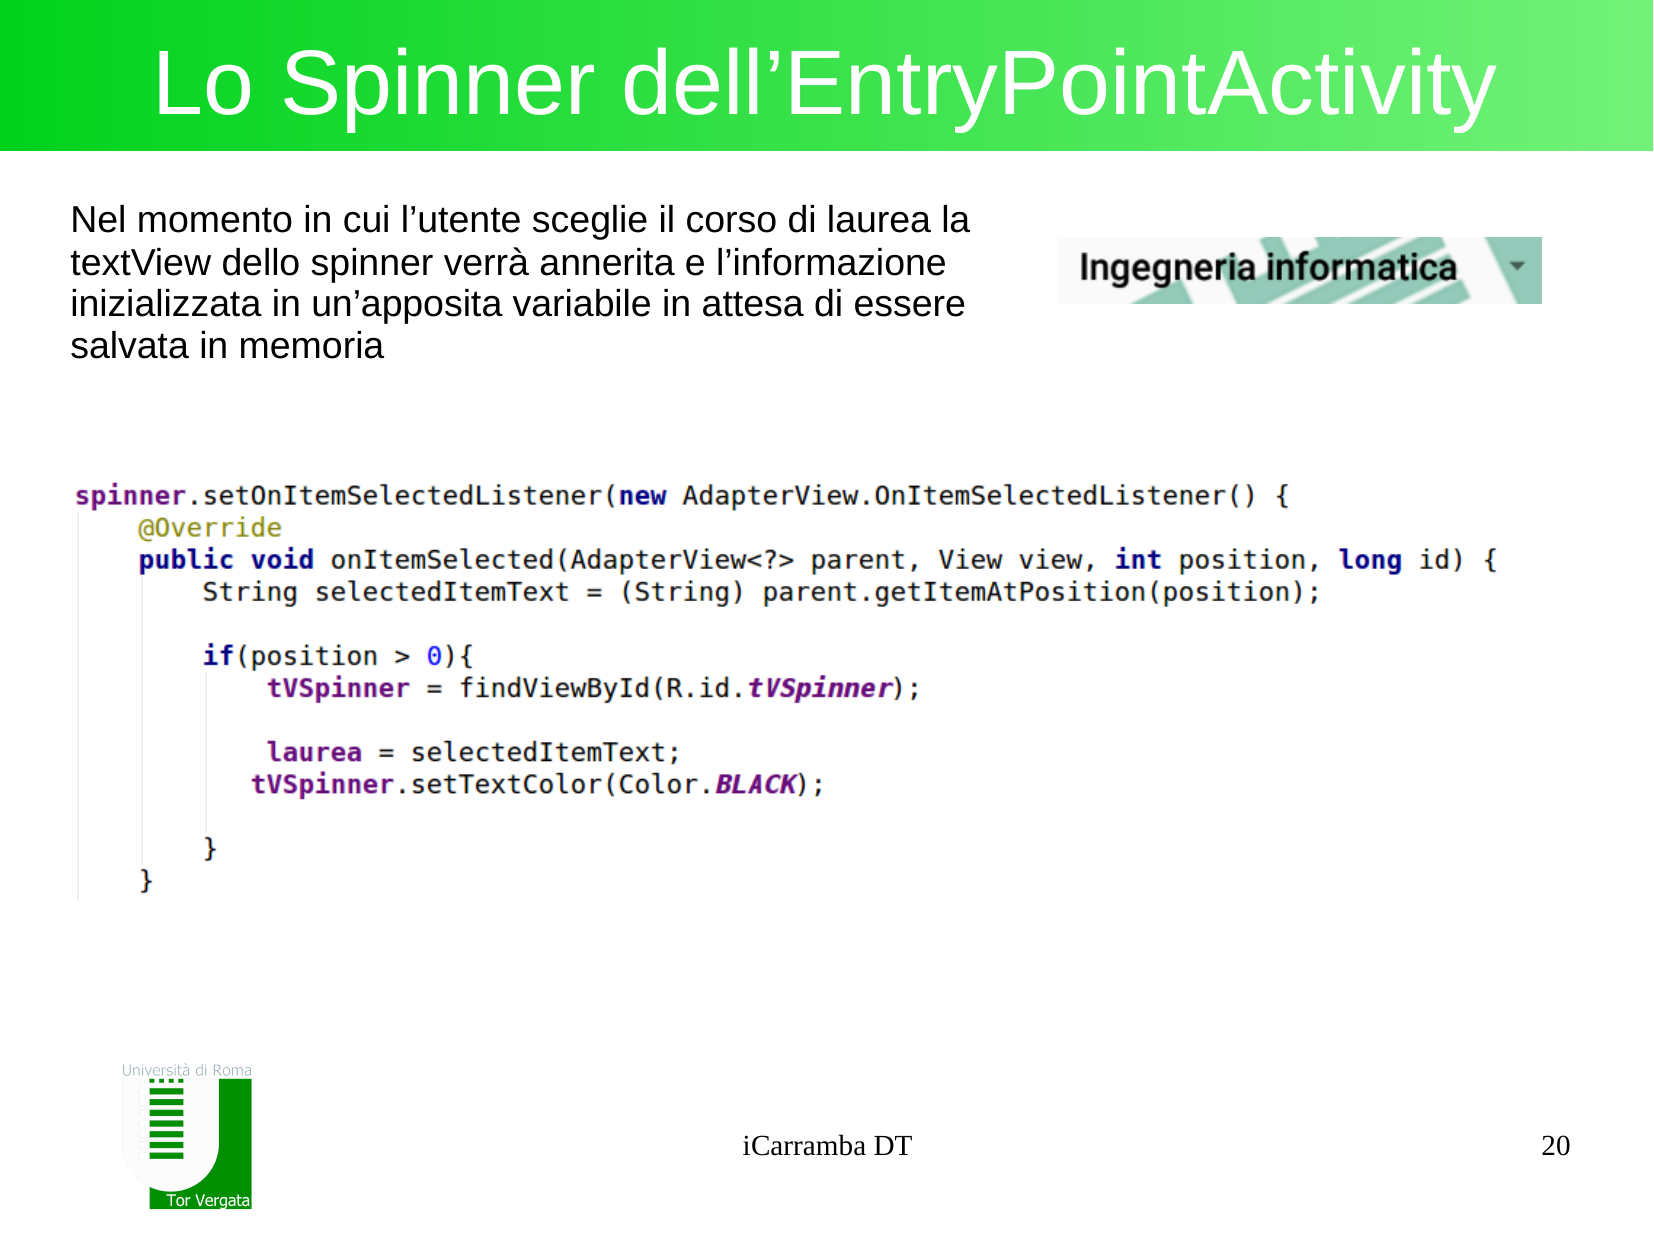

# Lo Spinner dell’EntryPointActivity
Nel momento in cui l’utente sceglie il corso di laurea la textView dello spinner verrà annerita e l’informazione inizializzata in un’apposita variabile in attesa di essere salvata in memoria
20